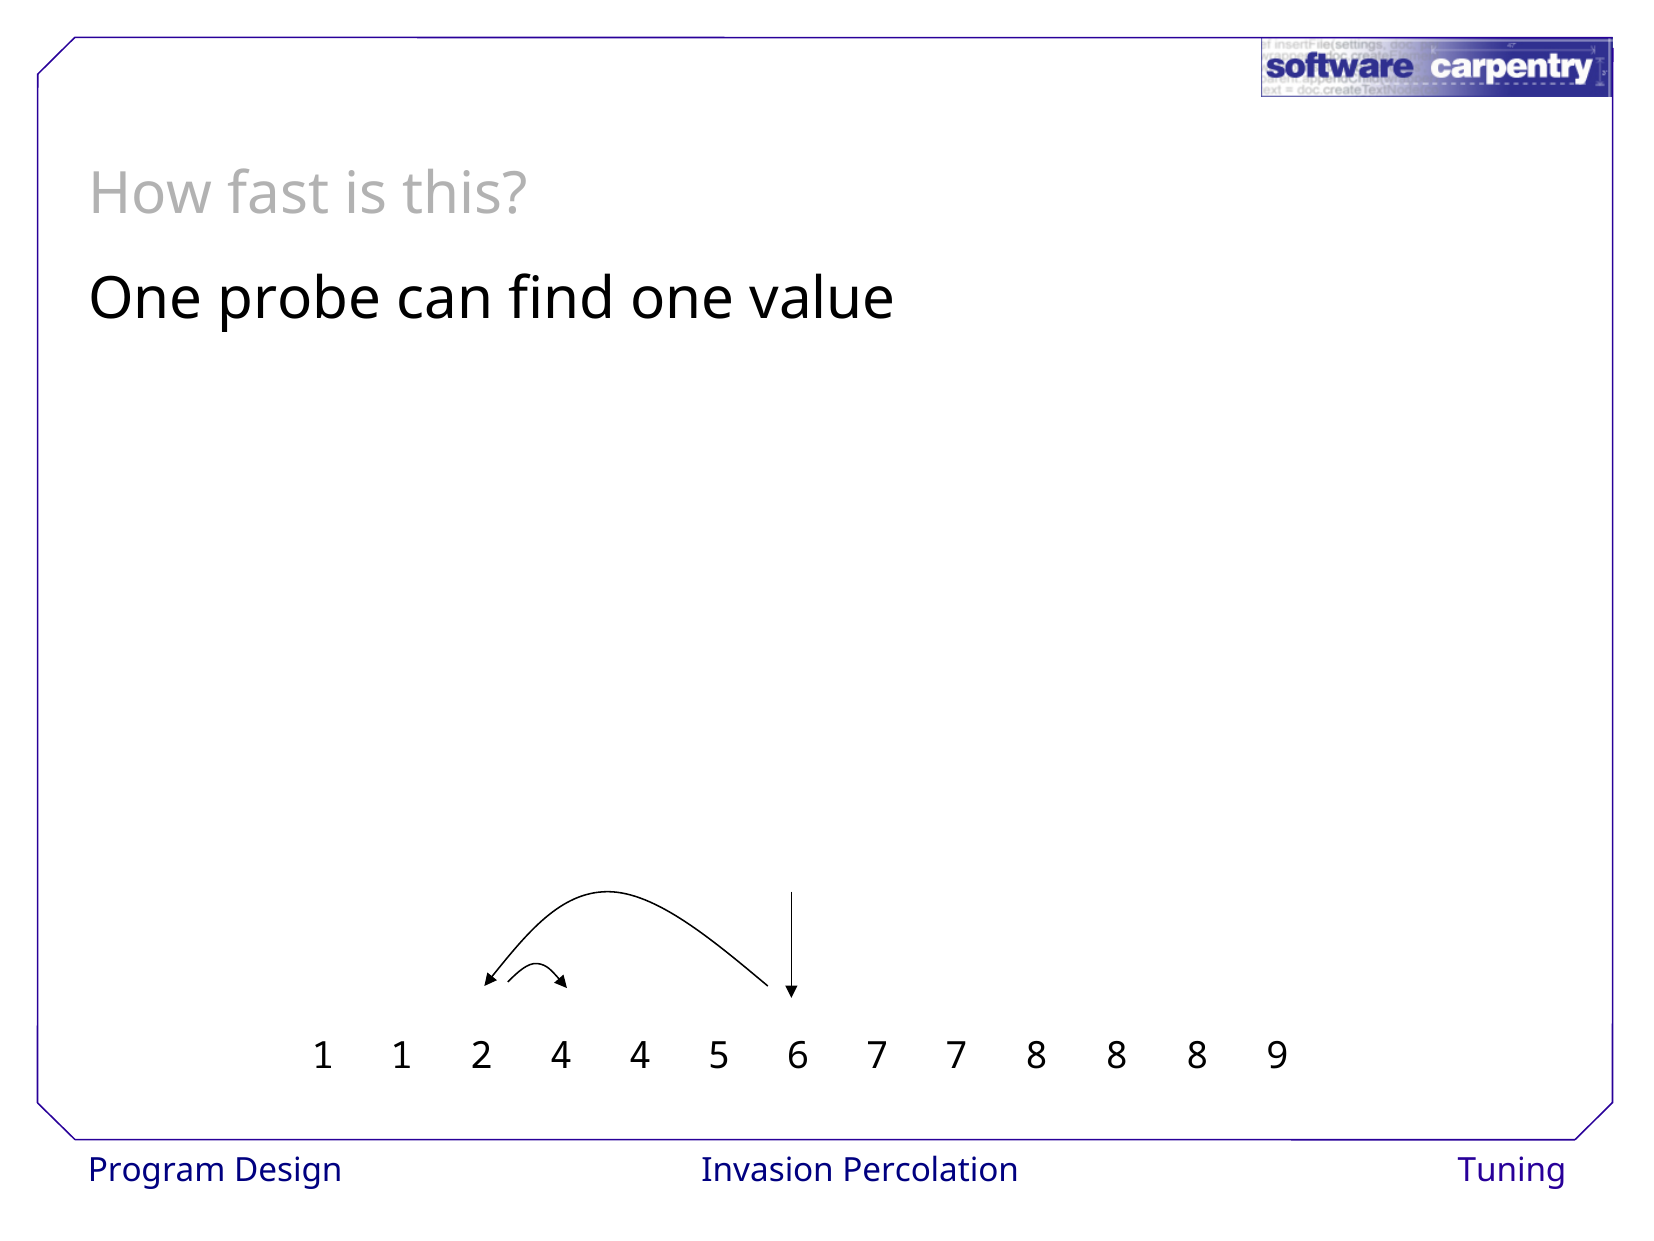

How fast is this?
One probe can find one value
| 1 | 1 | 2 | 4 | 4 | 5 | 6 | 7 | 7 | 8 | 8 | 8 | 9 |
| --- | --- | --- | --- | --- | --- | --- | --- | --- | --- | --- | --- | --- |